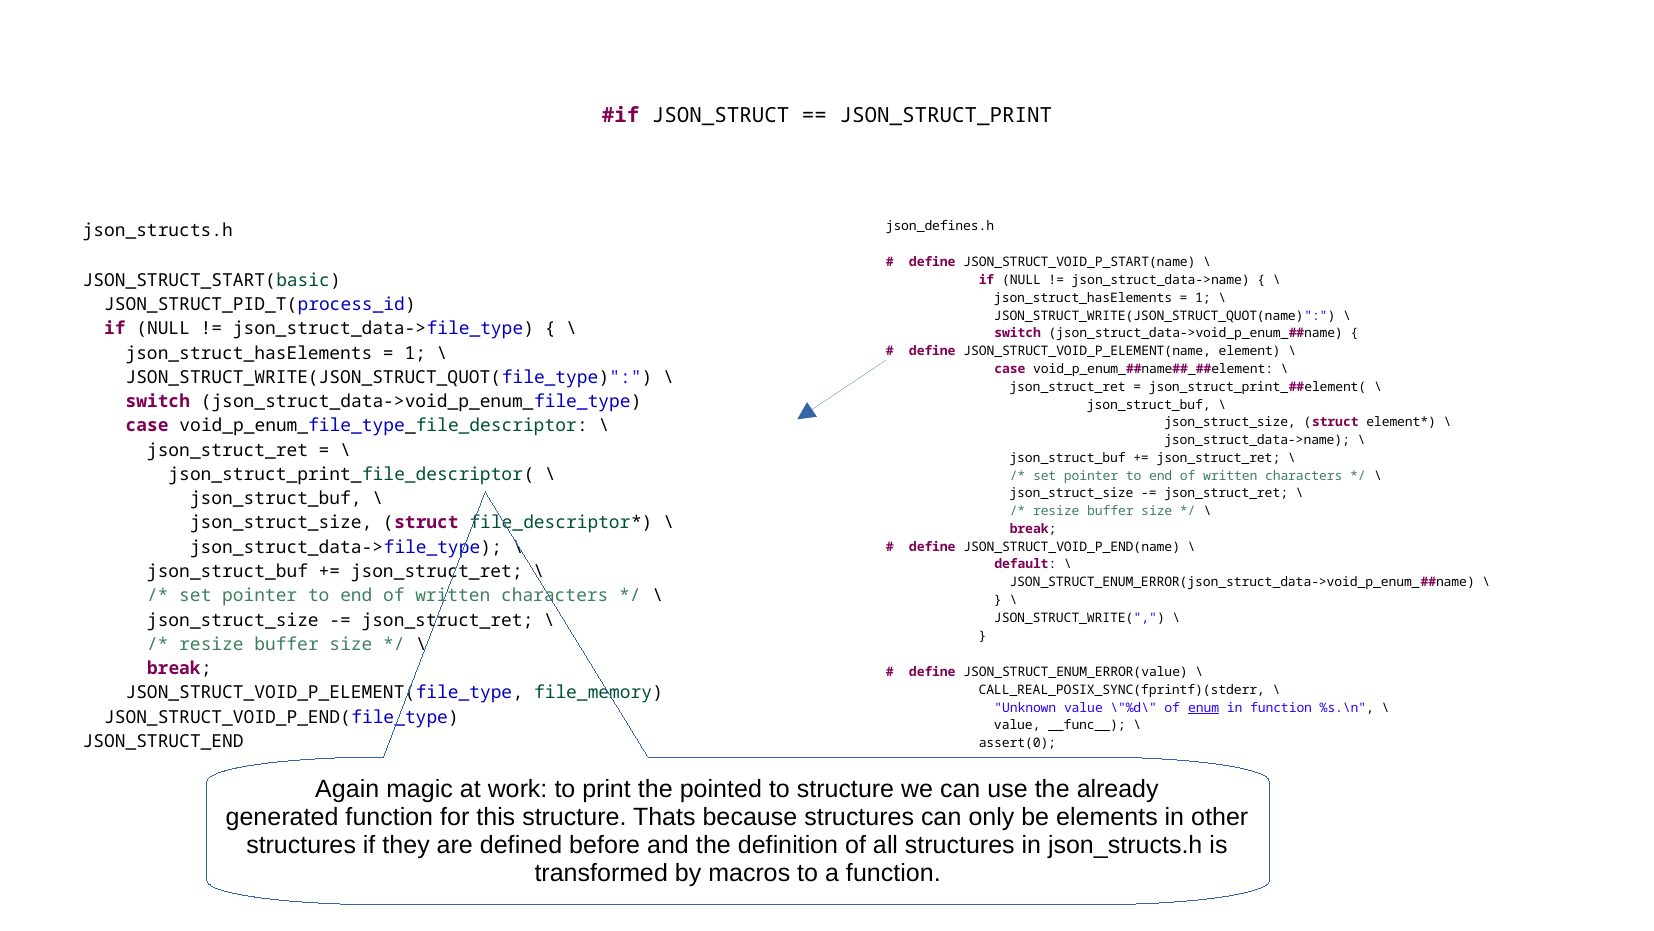

# #if JSON_STRUCT == JSON_STRUCT_PRINT
json_defines.h
# define JSON_STRUCT_VOID_P_START(name) \ if (NULL != json_struct_data->name) { \ json_struct_hasElements = 1; \ JSON_STRUCT_WRITE(JSON_STRUCT_QUOT(name)":") \ switch (json_struct_data->void_p_enum_##name) { # define JSON_STRUCT_VOID_P_ELEMENT(name, element) \ case void_p_enum_##name##_##element: \ json_struct_ret = json_struct_print_##element( \ json_struct_buf, \ json_struct_size, (struct element*) \ json_struct_data->name); \ json_struct_buf += json_struct_ret; \ /* set pointer to end of written characters */ \ json_struct_size -= json_struct_ret; \ /* resize buffer size */ \ break; # define JSON_STRUCT_VOID_P_END(name) \ default: \ JSON_STRUCT_ENUM_ERROR(json_struct_data->void_p_enum_##name) \ } \ JSON_STRUCT_WRITE(",") \ }
# define JSON_STRUCT_ENUM_ERROR(value) \ CALL_REAL_POSIX_SYNC(fprintf)(stderr, \ "Unknown value \"%d\" of enum in function %s.\n", \ value, __func__); \ assert(0);
json_structs.h
JSON_STRUCT_START(basic)
 JSON_STRUCT_PID_T(process_id)
 if (NULL != json_struct_data->file_type) { \
 json_struct_hasElements = 1; \
 JSON_STRUCT_WRITE(JSON_STRUCT_QUOT(file_type)":") \
 switch (json_struct_data->void_p_enum_file_type)
 case void_p_enum_file_type_file_descriptor: \
 json_struct_ret = \
 json_struct_print_file_descriptor( \
 json_struct_buf, \
 json_struct_size, (struct file_descriptor*) \
 json_struct_data->file_type); \
 json_struct_buf += json_struct_ret; \
 /* set pointer to end of written characters */ \
 json_struct_size -= json_struct_ret; \
 /* resize buffer size */ \
 break;
 JSON_STRUCT_VOID_P_ELEMENT(file_type, file_memory)
 JSON_STRUCT_VOID_P_END(file_type)
JSON_STRUCT_END
Again magic at work: to print the pointed to structure we can use the already
generated function for this structure. Thats because structures can only be elements in other
structures if they are defined before and the definition of all structures in json_structs.h is
transformed by macros to a function.